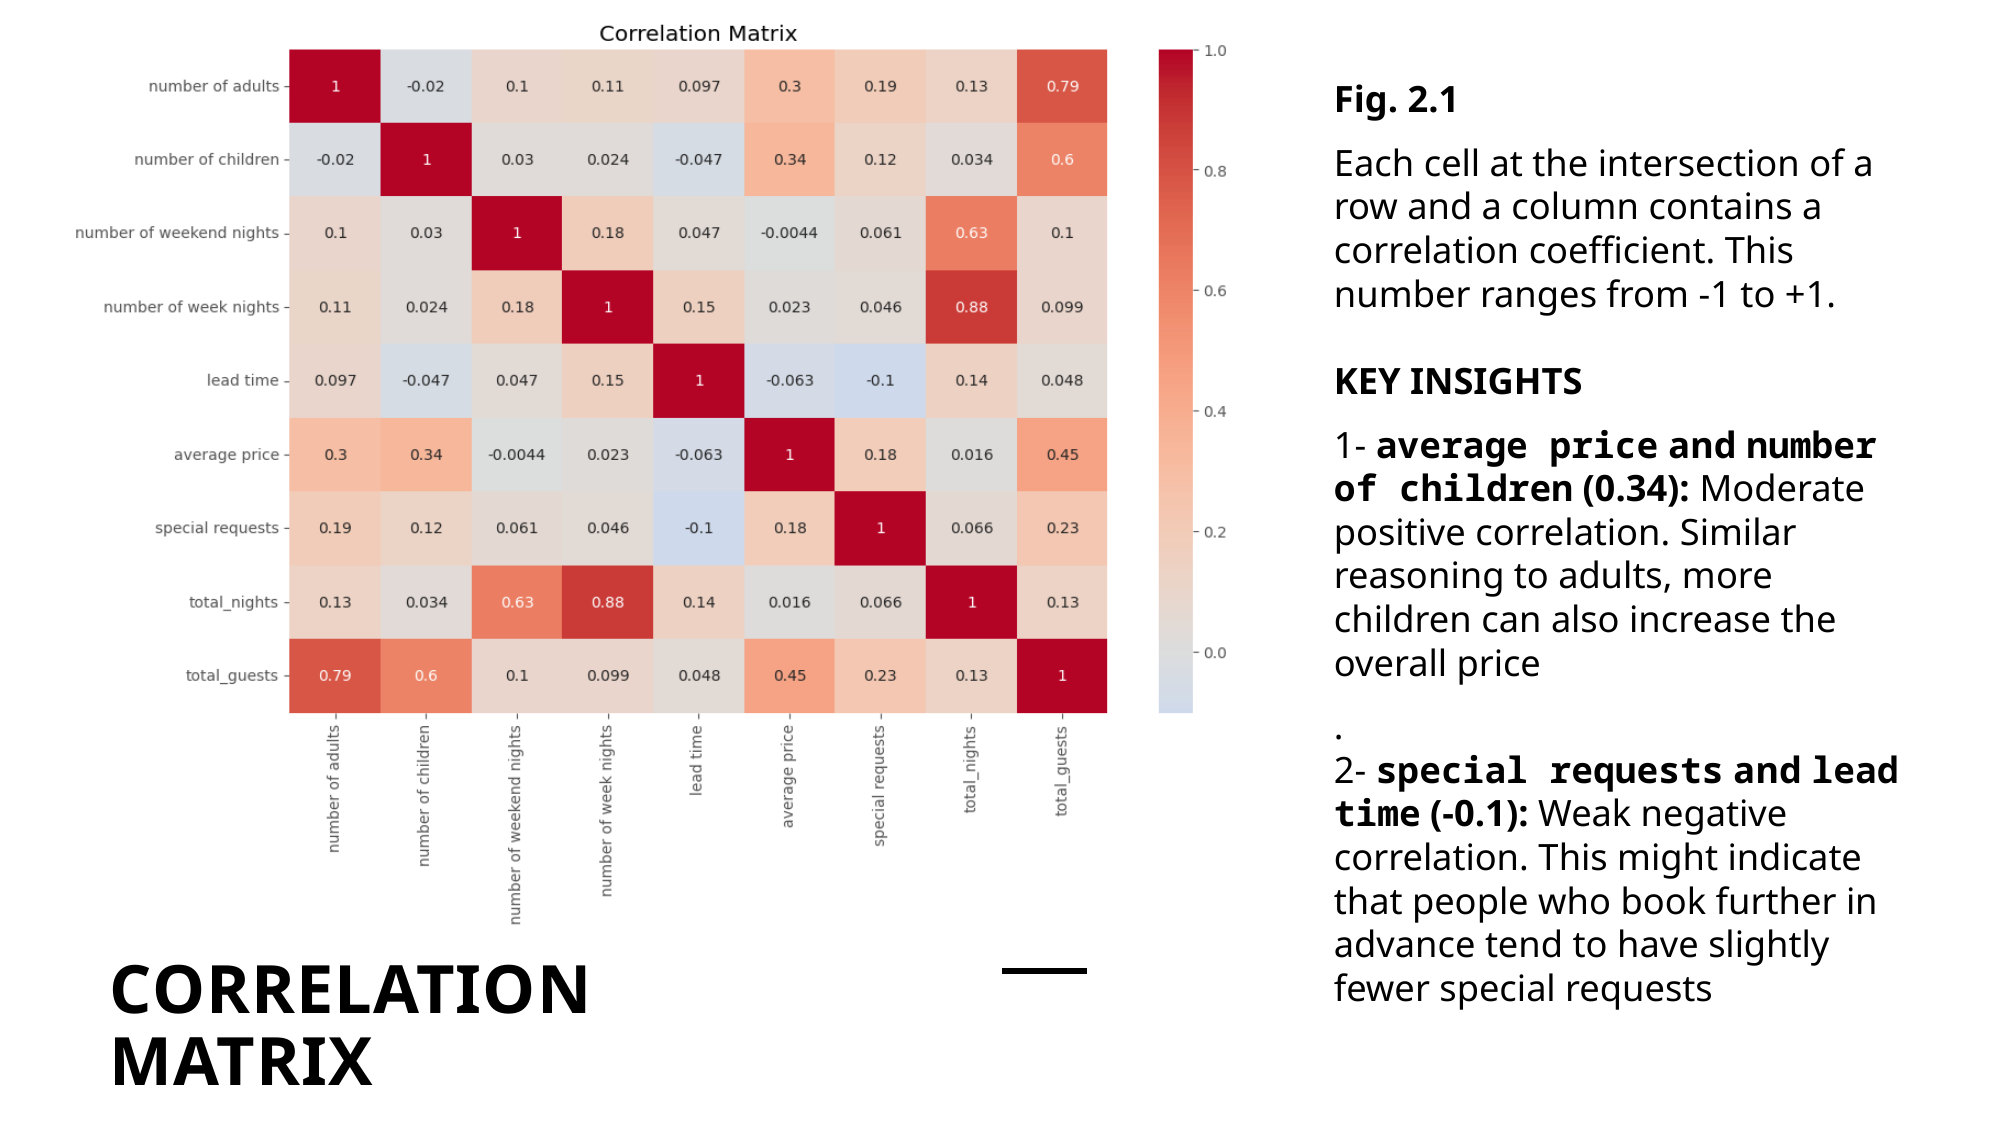

Fig. 2.1
Each cell at the intersection of a row and a column contains a correlation coefficient. This number ranges from -1 to +1.
KEY INSIGHTS
1- average price and number of children (0.34): Moderate positive correlation. Similar reasoning to adults, more children can also increase the overall price
.
2- special requests and lead time (-0.1): Weak negative correlation. This might indicate that people who book further in advance tend to have slightly fewer special requests
# CORRELATION MATRIX